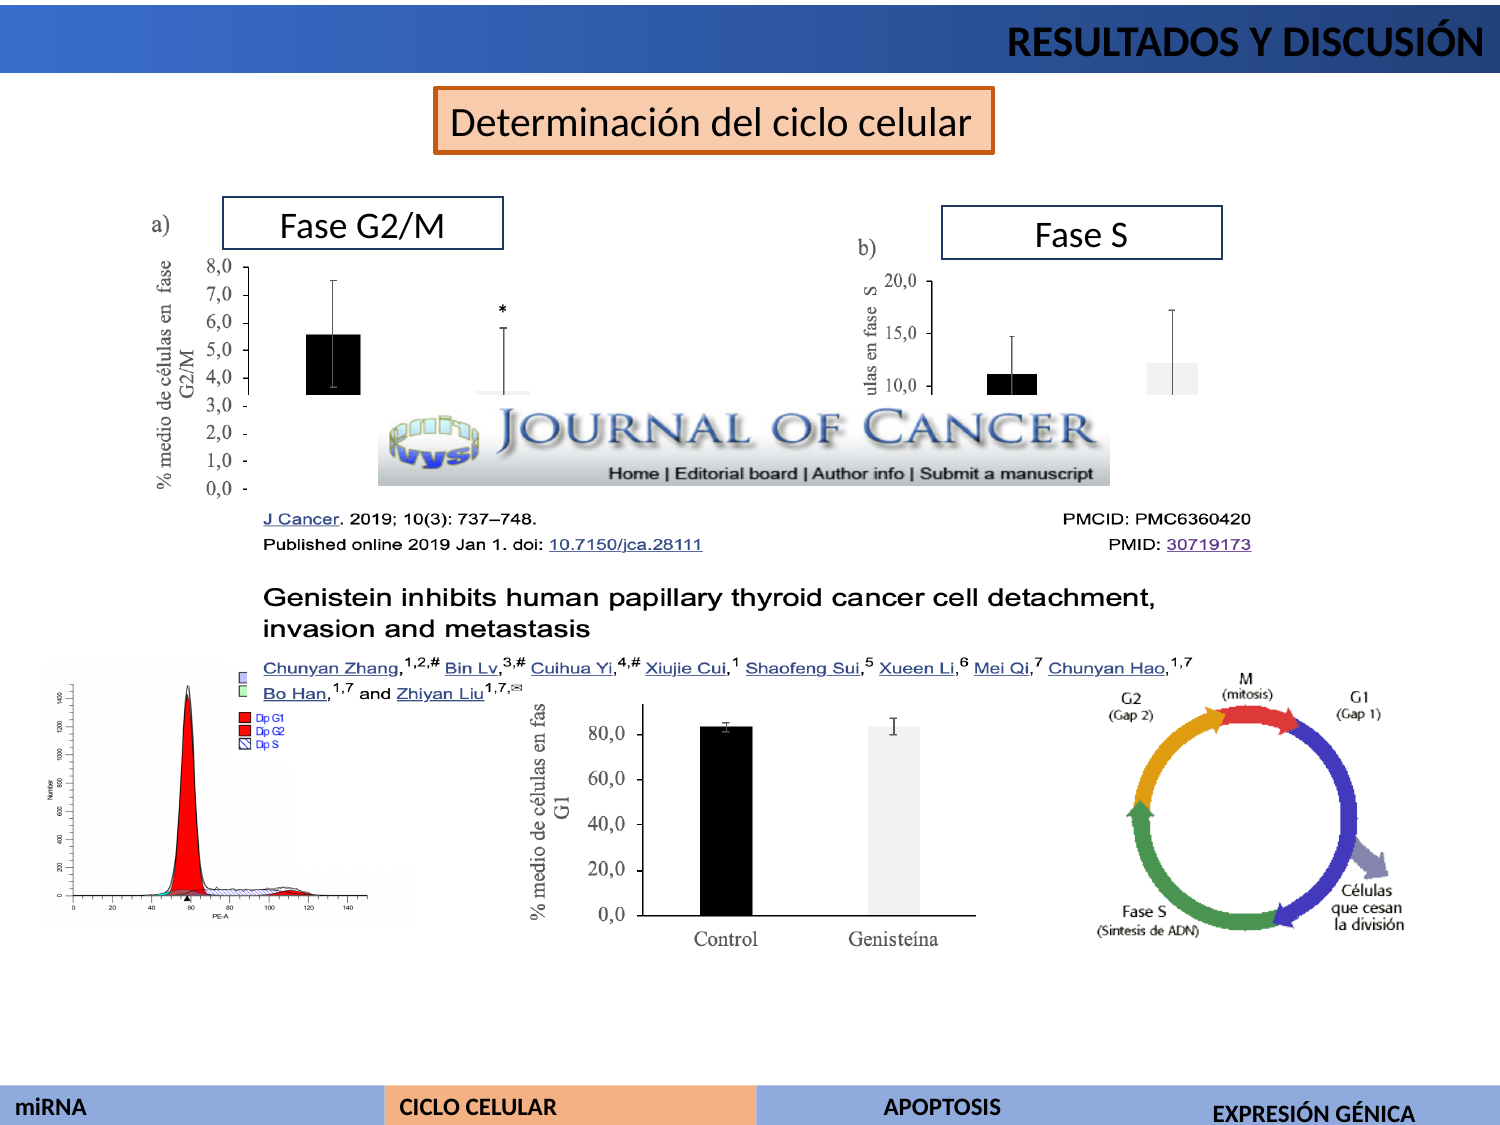

RESULTADOS Y DISCUSIÓN
Determinación del ciclo celular
Fase G2/M
Fase S
Fase G1
miRNA
CICLO CELULAR
APOPTOSIS
EXPRESIÓN GÉNICA